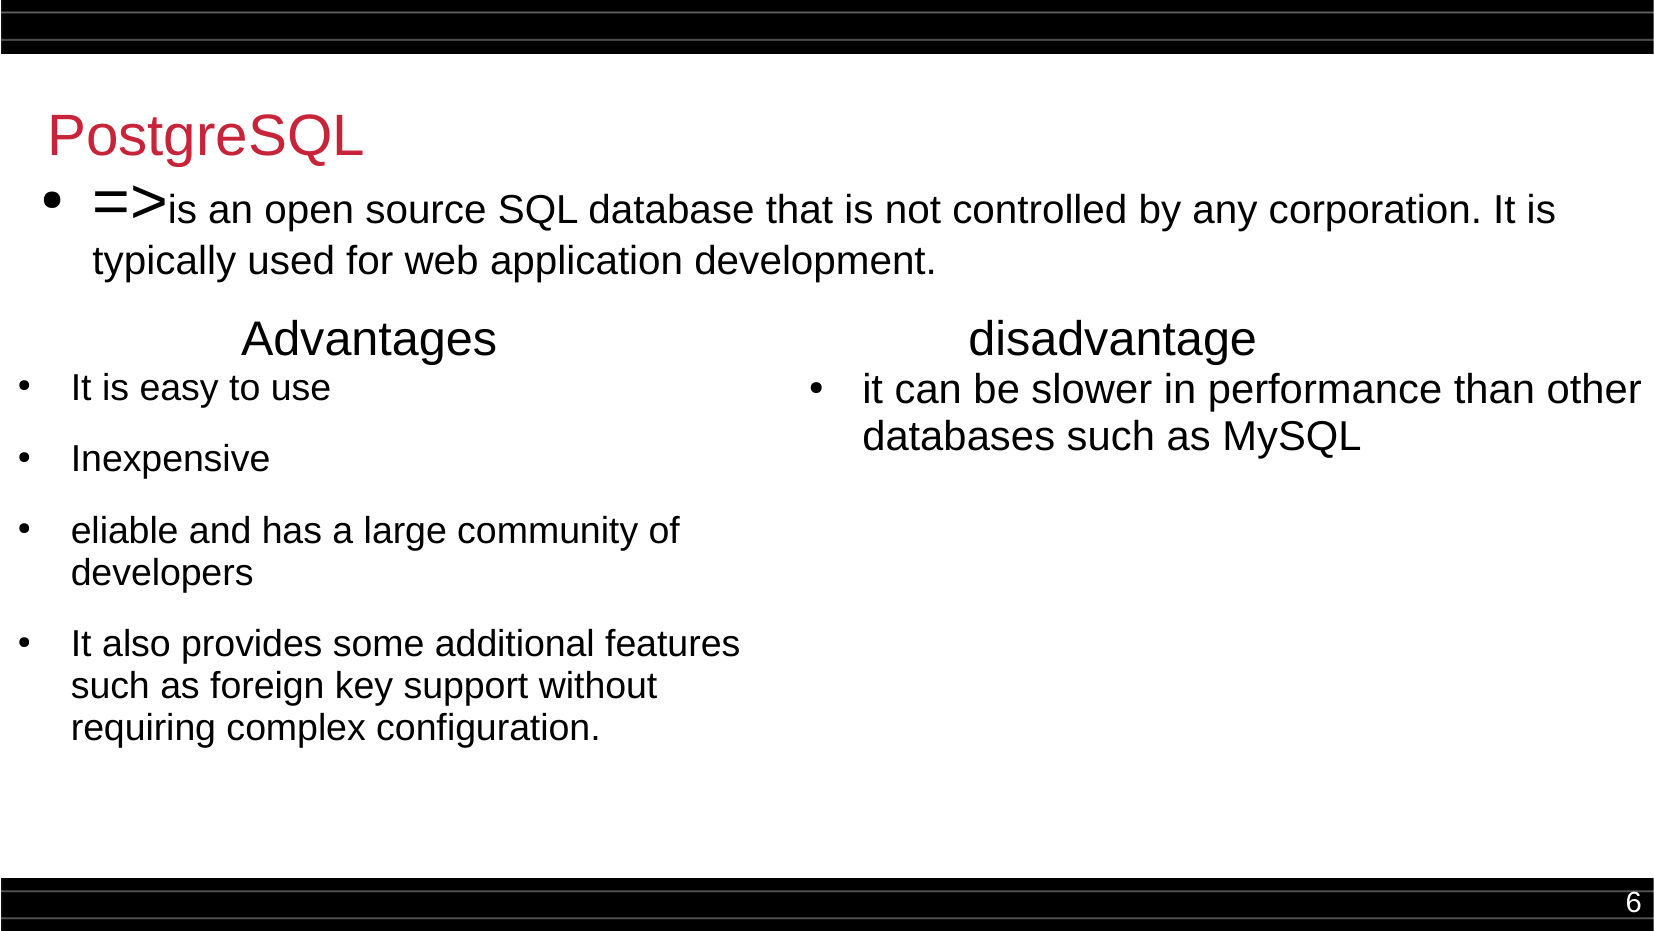

# PostgreSQL
=>is an open source SQL database that is not controlled by any corporation. It is typically used for web application development.
 Advantages disadvantage
It is easy to use
Inexpensive
eliable and has a large community of developers
It also provides some additional features such as foreign key support without requiring complex configuration.
it can be slower in performance than other databases such as MySQL